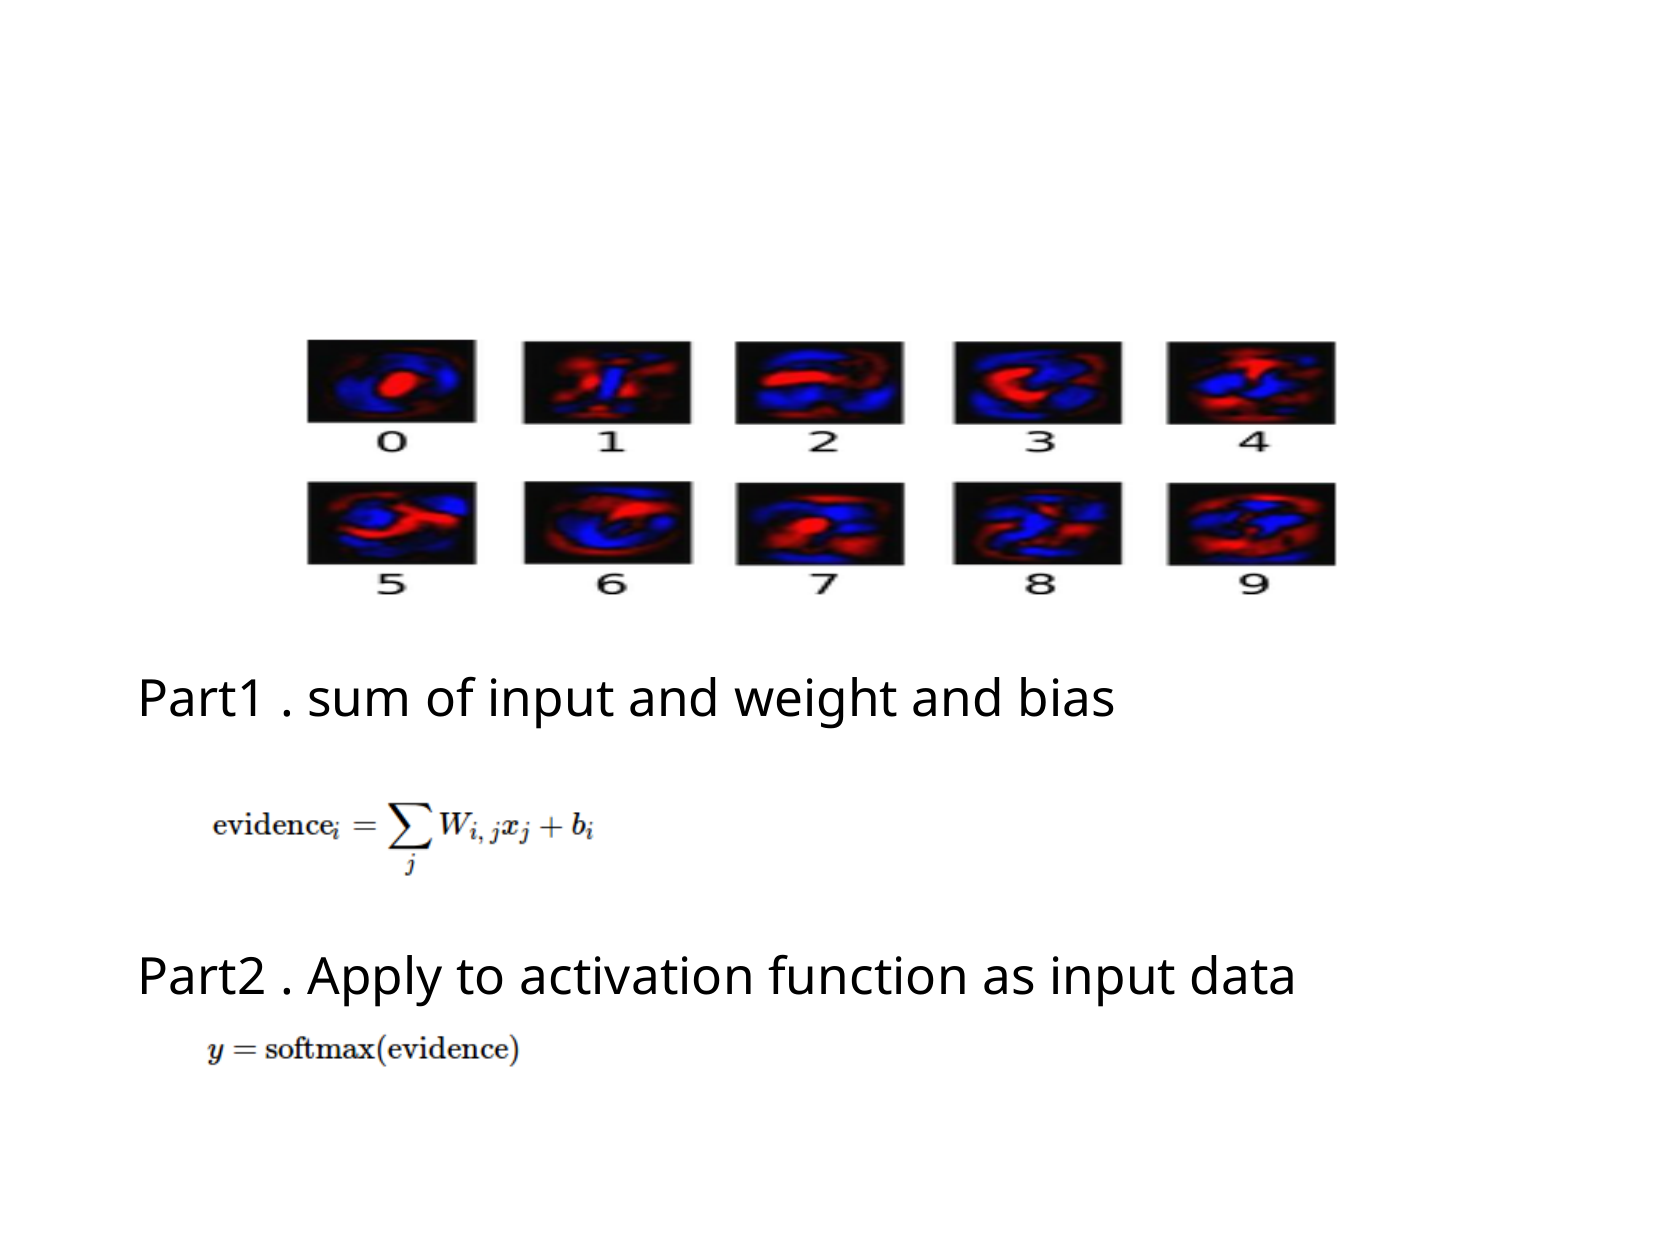

#
Part1 . sum of input and weight and bias
Part2 . Apply to activation function as input data